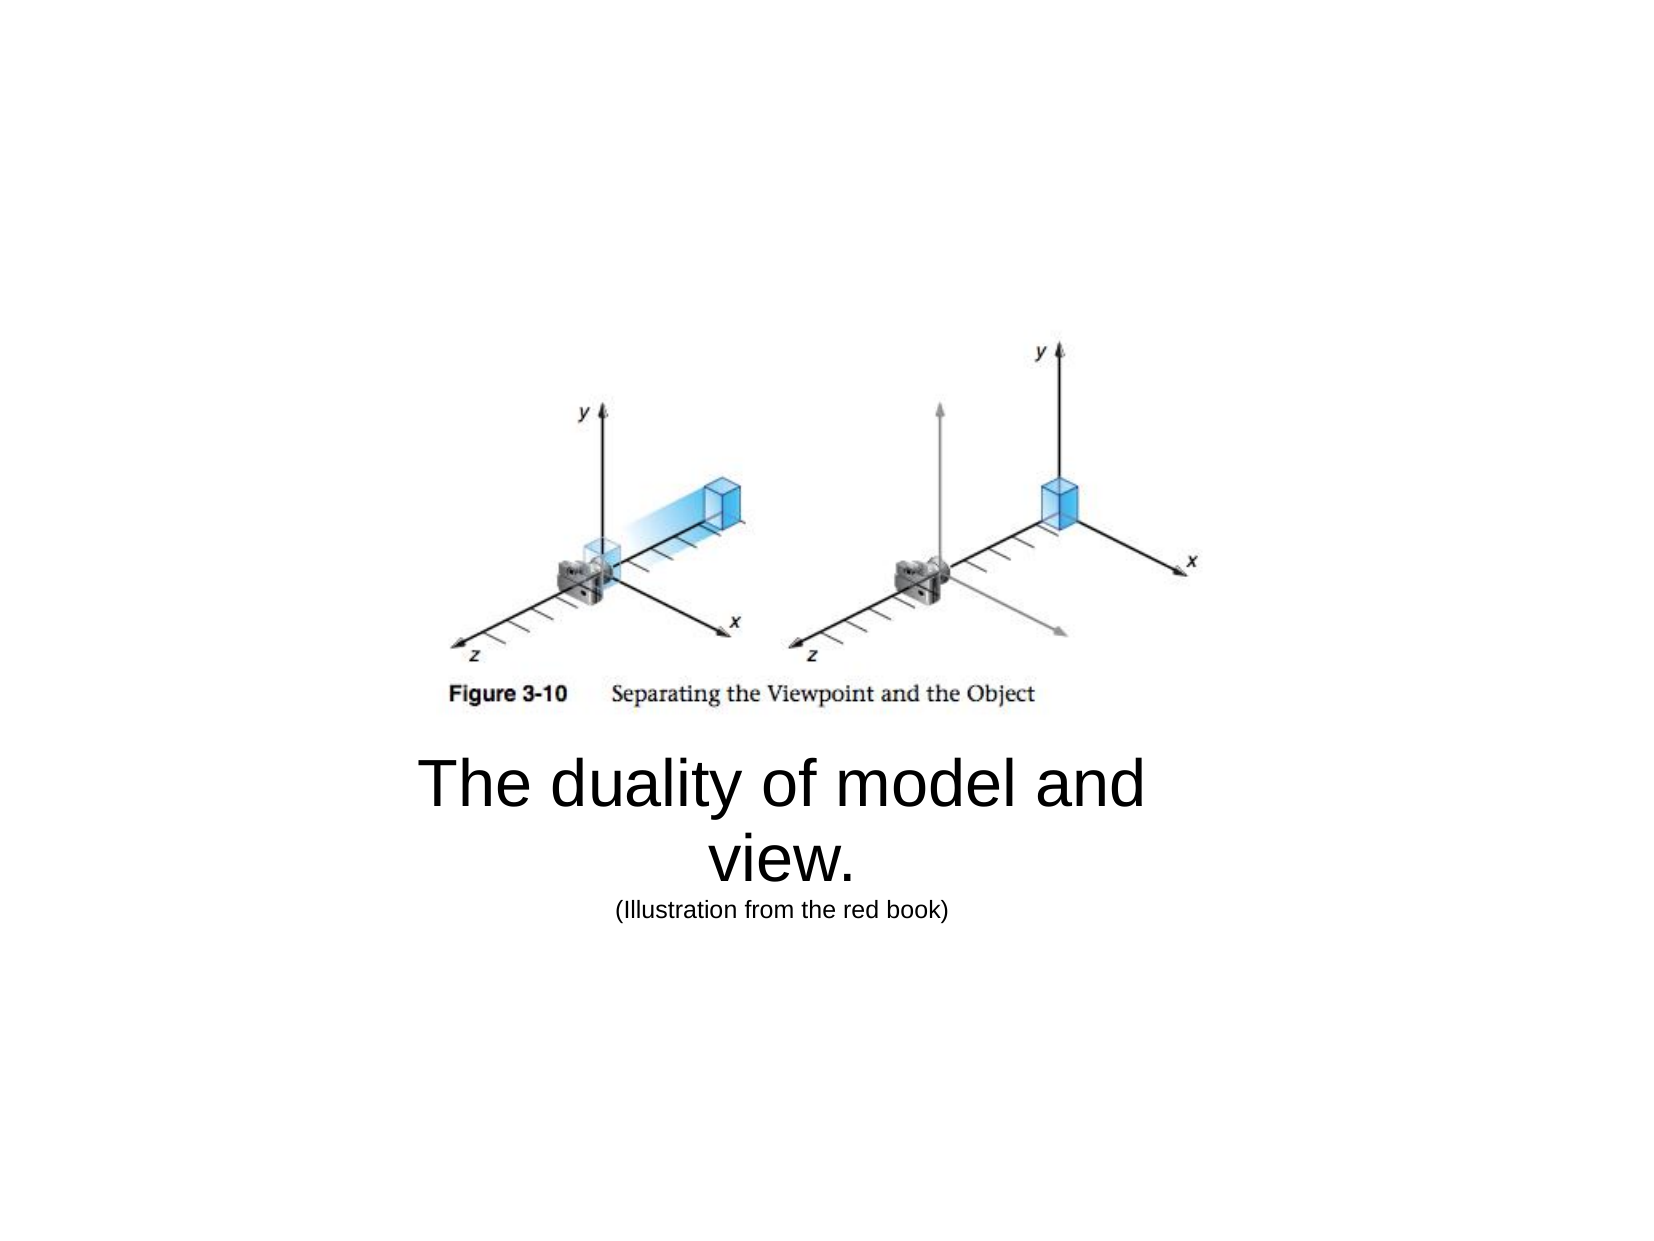

# The duality of model and view.
(Illustration from the red book)